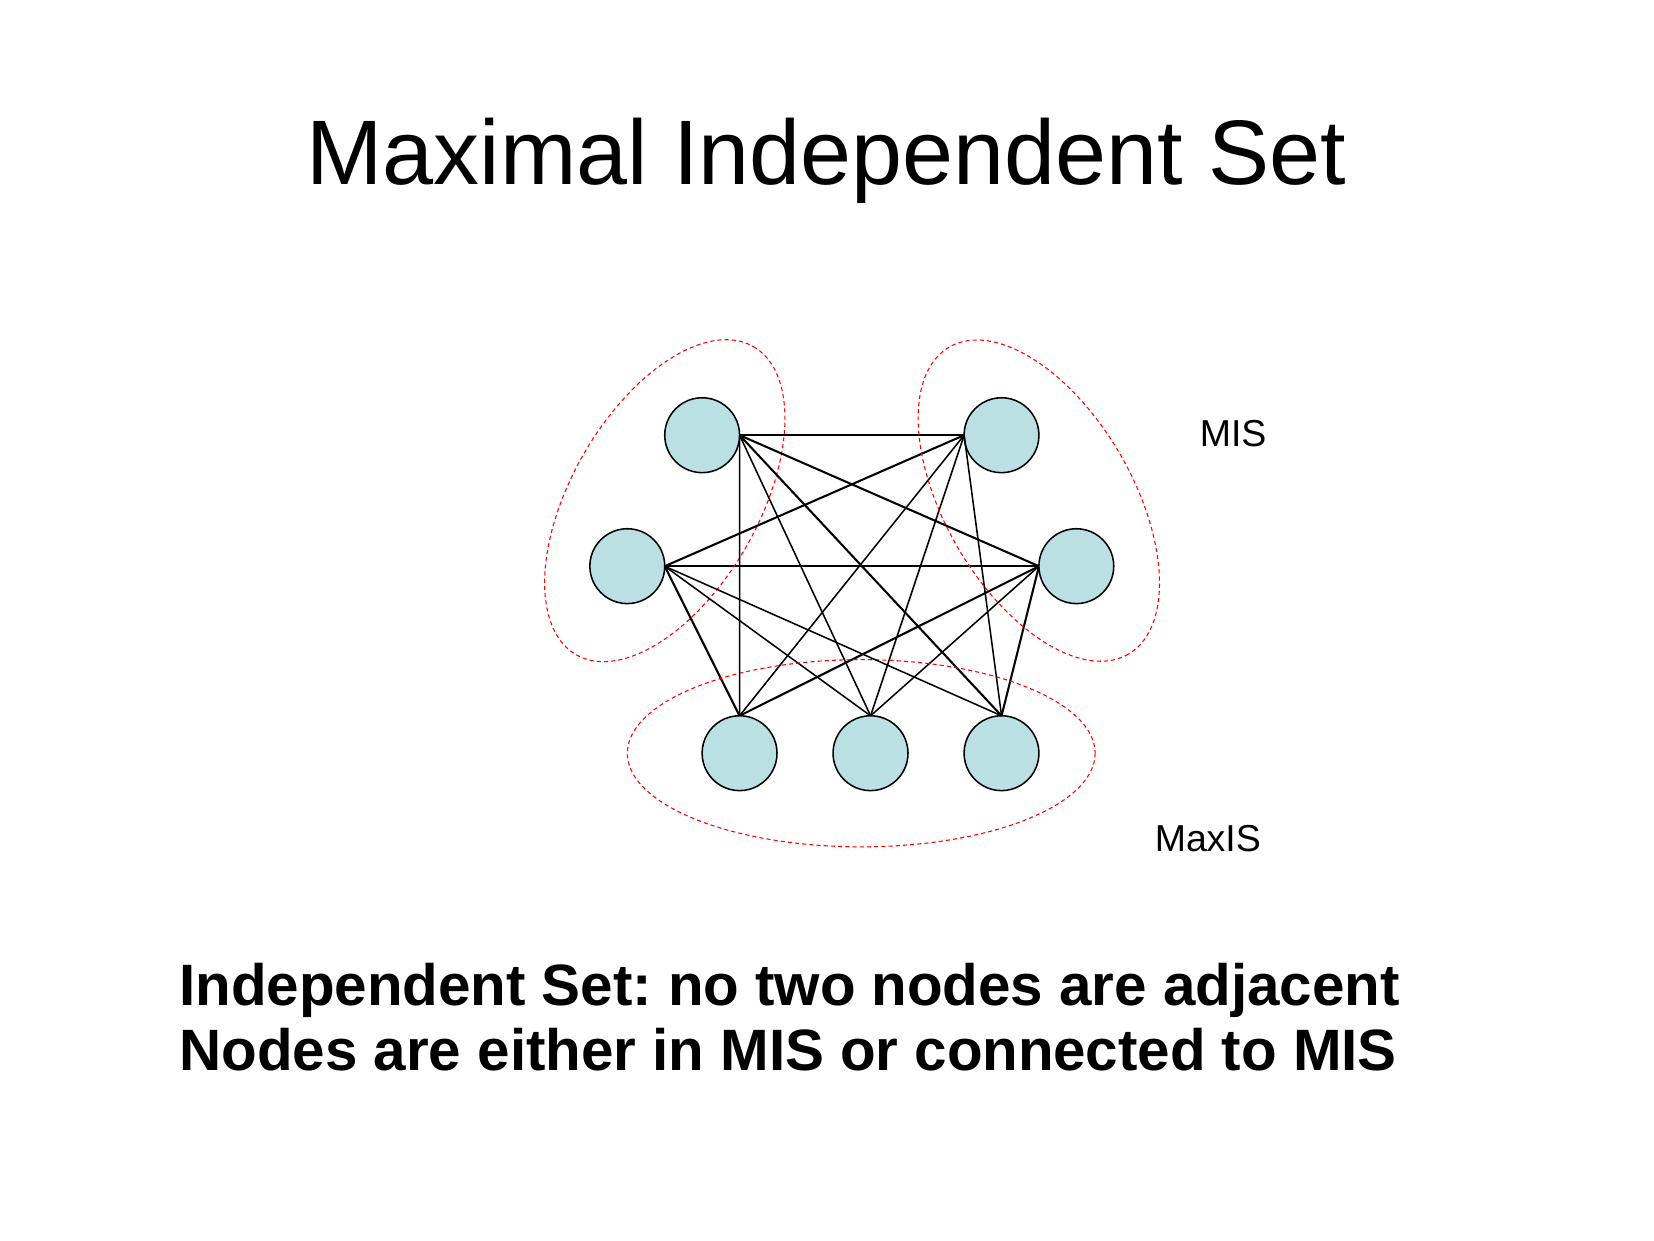

# Maximal Independent Set
MIS
MaxIS
Independent Set: no two nodes are adjacent
Nodes are either in MIS or connected to MIS